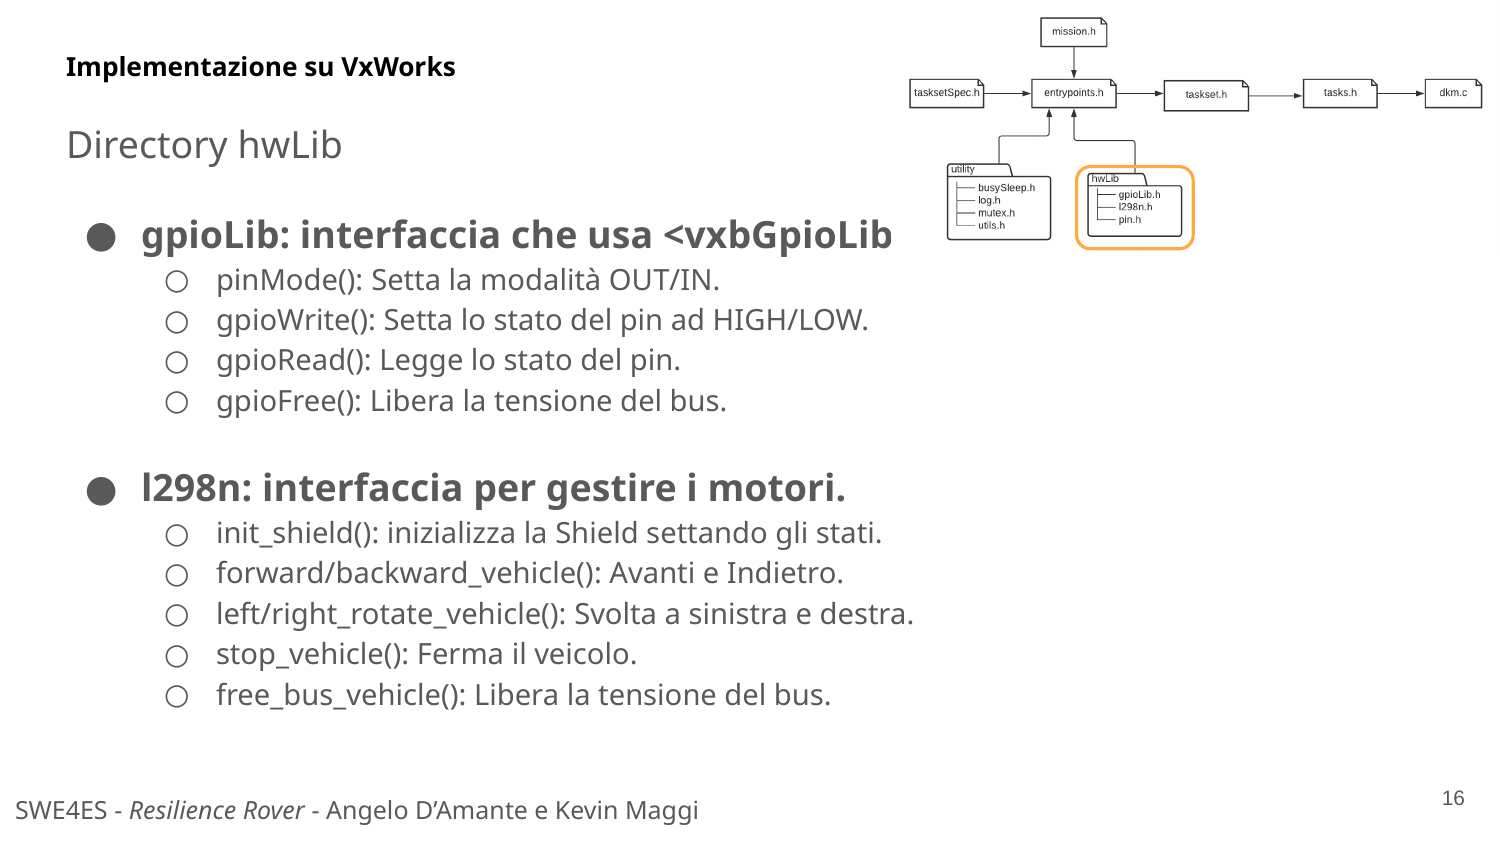

# Implementazione su VxWorks
Directory hwLib
gpioLib: interfaccia che usa <vxbGpioLib>.
pinMode(): Setta la modalità OUT/IN.
gpioWrite(): Setta lo stato del pin ad HIGH/LOW.
gpioRead(): Legge lo stato del pin.
gpioFree(): Libera la tensione del bus.
l298n: interfaccia per gestire i motori.
init_shield(): inizializza la Shield settando gli stati.
forward/backward_vehicle(): Avanti e Indietro.
left/right_rotate_vehicle(): Svolta a sinistra e destra.
stop_vehicle(): Ferma il veicolo.
free_bus_vehicle(): Libera la tensione del bus.